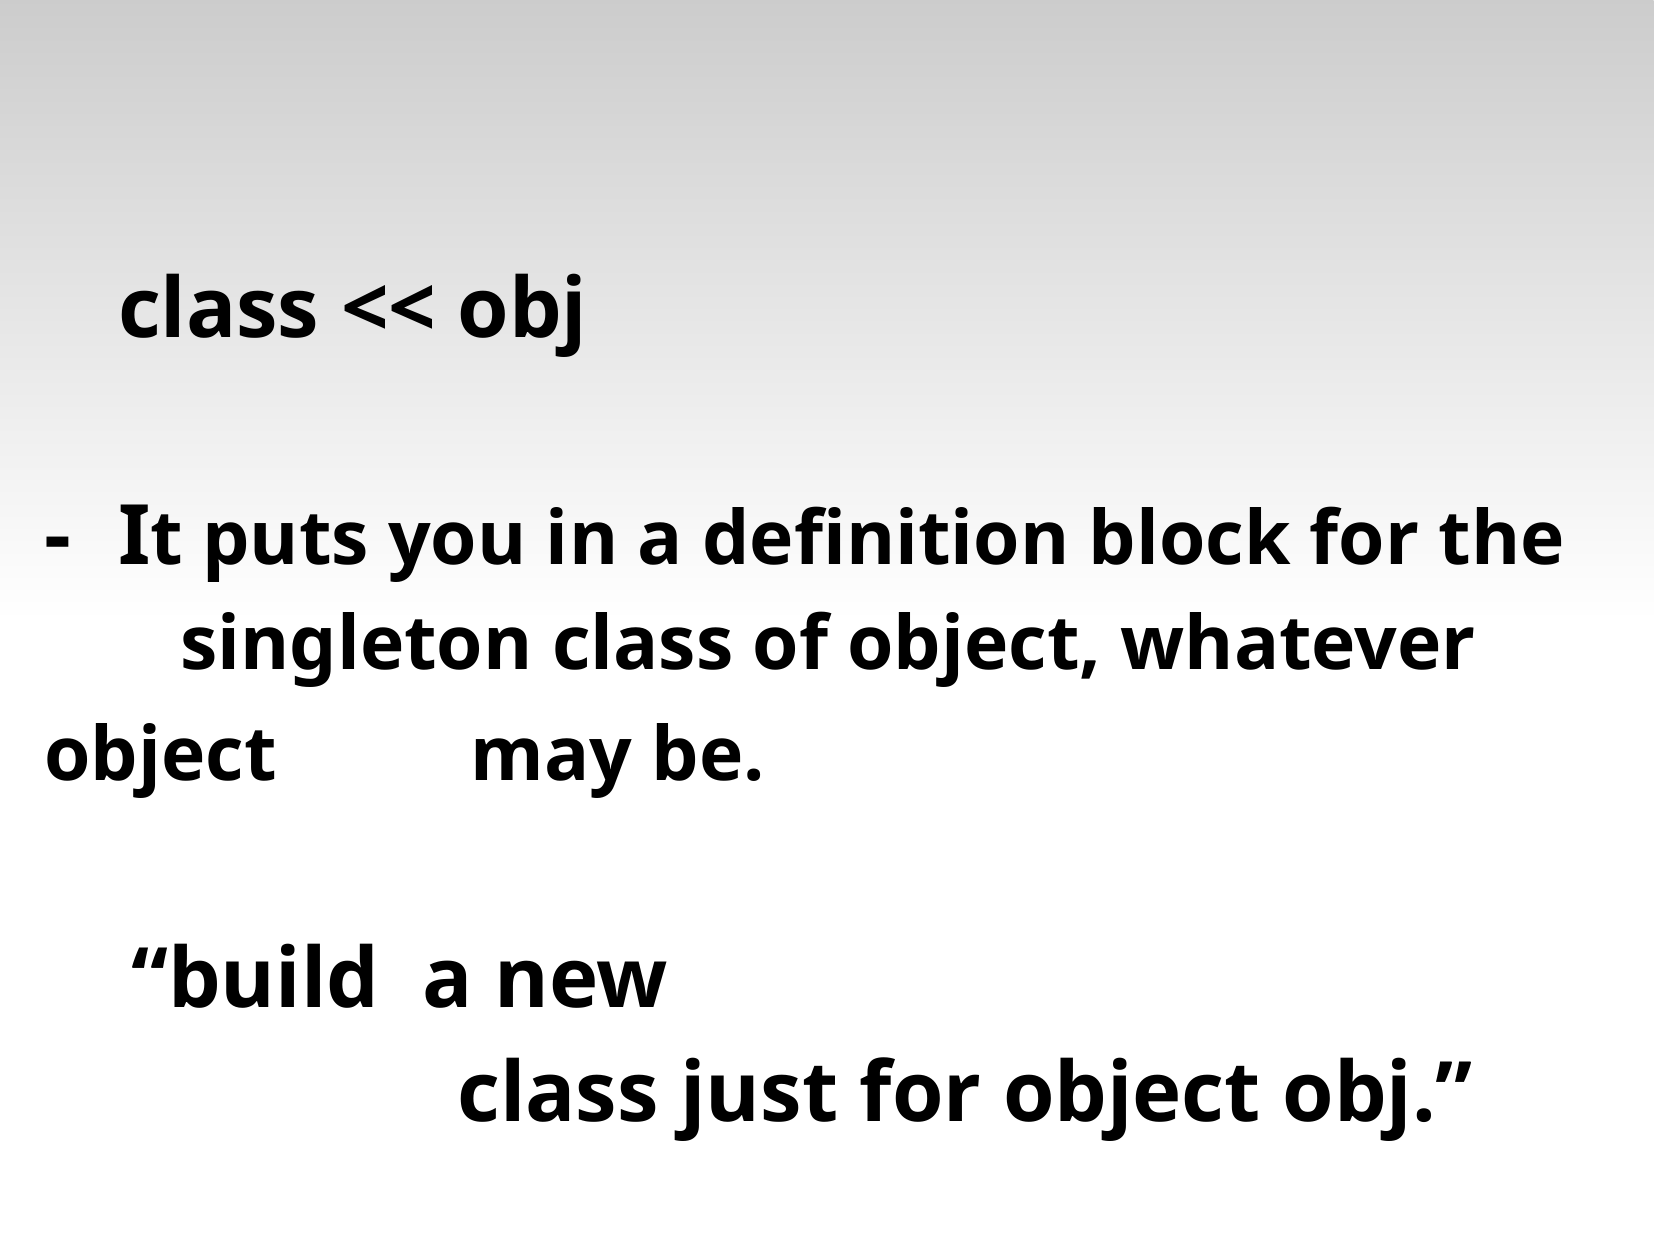

class << obj
- 	It puts you in a definition block for the 		 singleton class of object, whatever object may be.
 “build a new
 class just for object obj.”